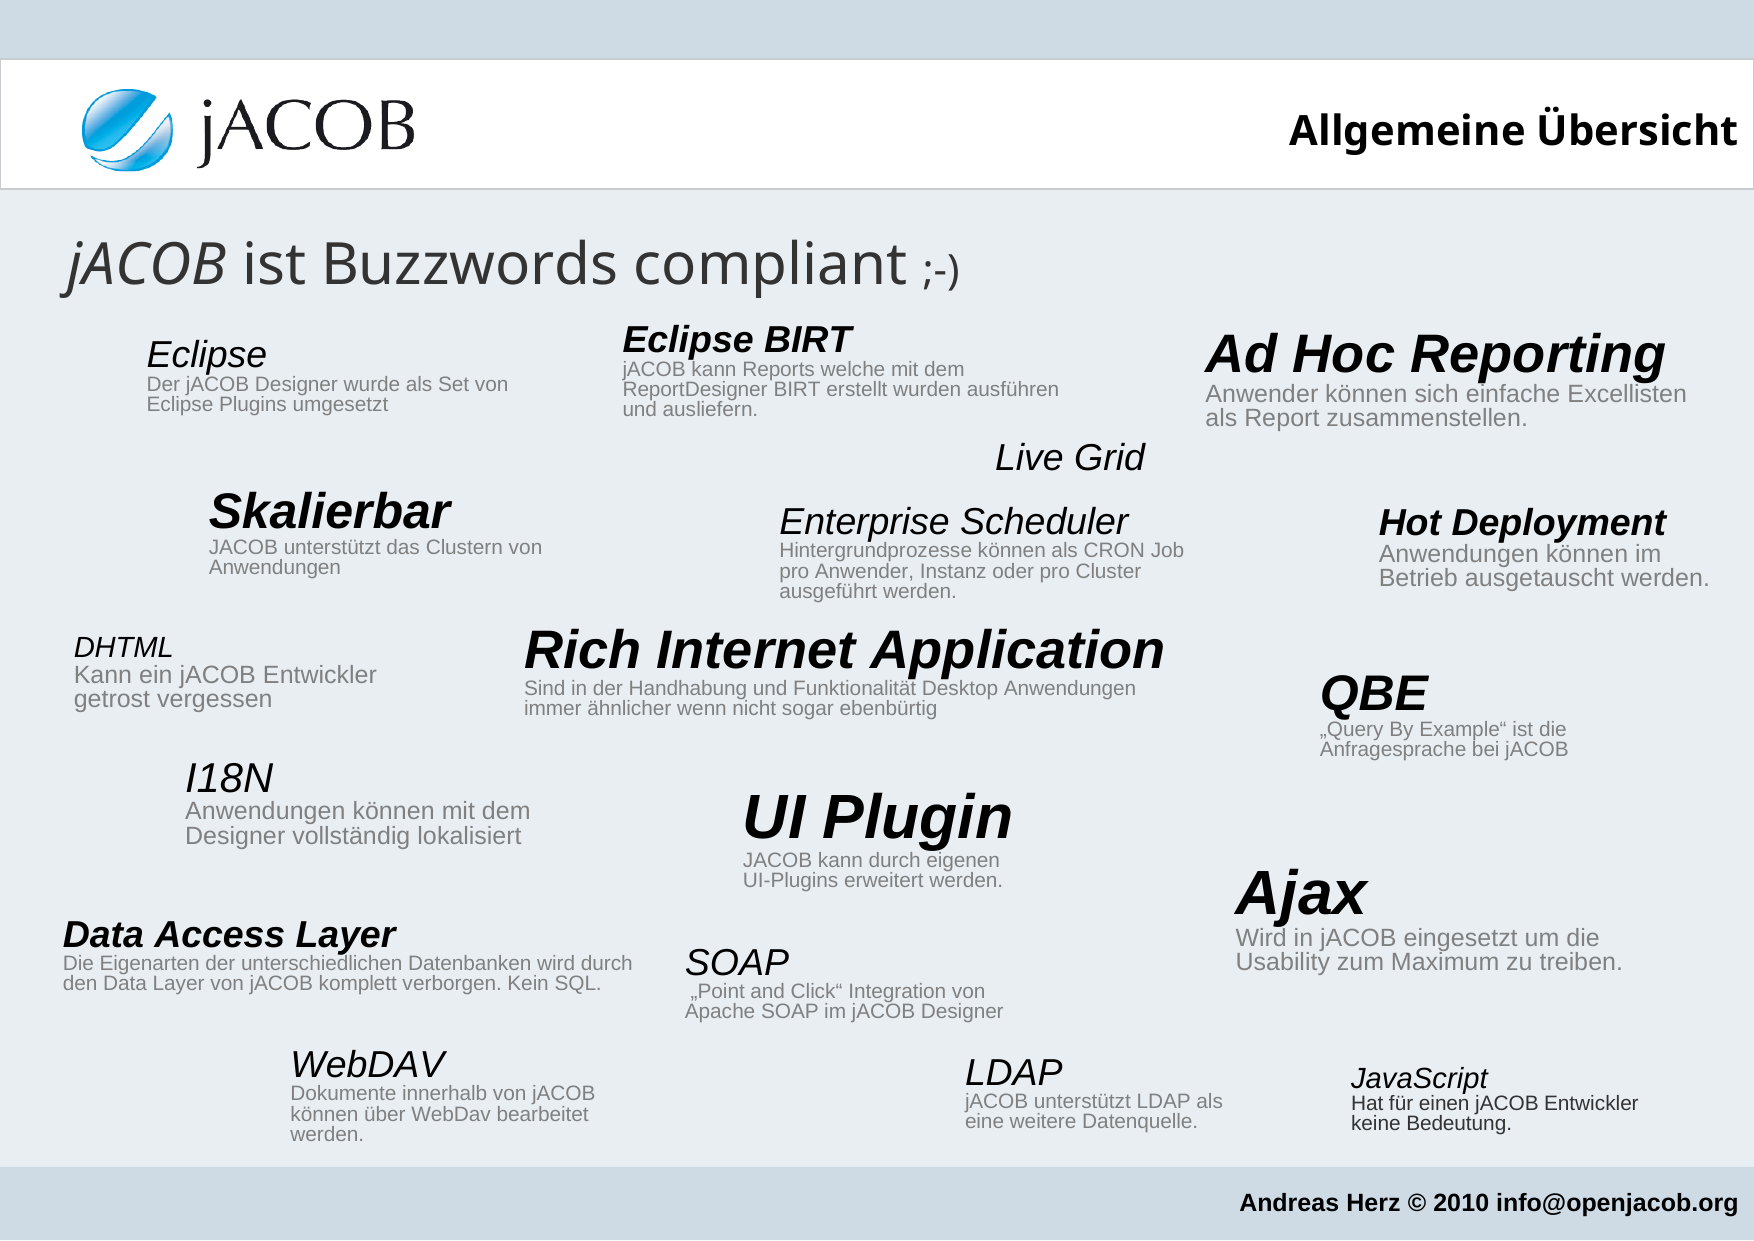

# Allgemeine Übersicht
jACOB ist Buzzwords compliant ;-)
Eclipse BIRT
jACOB kann Reports welche mit dem ReportDesigner BIRT erstellt wurden ausführen und ausliefern.
Ad Hoc Reporting
Anwender können sich einfache Excellisten als Report zusammenstellen.
Eclipse
Der jACOB Designer wurde als Set von Eclipse Plugins umgesetzt
Live Grid
Skalierbar
JACOB unterstützt das Clustern von Anwendungen
Enterprise Scheduler
Hintergrundprozesse können als CRON Job pro Anwender, Instanz oder pro Cluster ausgeführt werden.
Hot Deployment
Anwendungen können im Betrieb ausgetauscht werden.
Rich Internet Application
Sind in der Handhabung und Funktionalität Desktop Anwendungen immer ähnlicher wenn nicht sogar ebenbürtig
DHTML
Kann ein jACOB Entwickler getrost vergessen
QBE
„Query By Example“ ist die Anfragesprache bei jACOB
I18N
Anwendungen können mit dem Designer vollständig lokalisiert
UI Plugin
JACOB kann durch eigenen UI-Plugins erweitert werden.
Ajax
Wird in jACOB eingesetzt um die Usability zum Maximum zu treiben.
Data Access Layer
Die Eigenarten der unterschiedlichen Datenbanken wird durch den Data Layer von jACOB komplett verborgen. Kein SQL.
SOAP
 „Point and Click“ Integration von Apache SOAP im jACOB Designer
WebDAV
Dokumente innerhalb von jACOB können über WebDav bearbeitet werden.
LDAP
jACOB unterstützt LDAP als eine weitere Datenquelle.
JavaScript
Hat für einen jACOB Entwickler keine Bedeutung.
Andreas Herz © 2010 info@openjacob.org